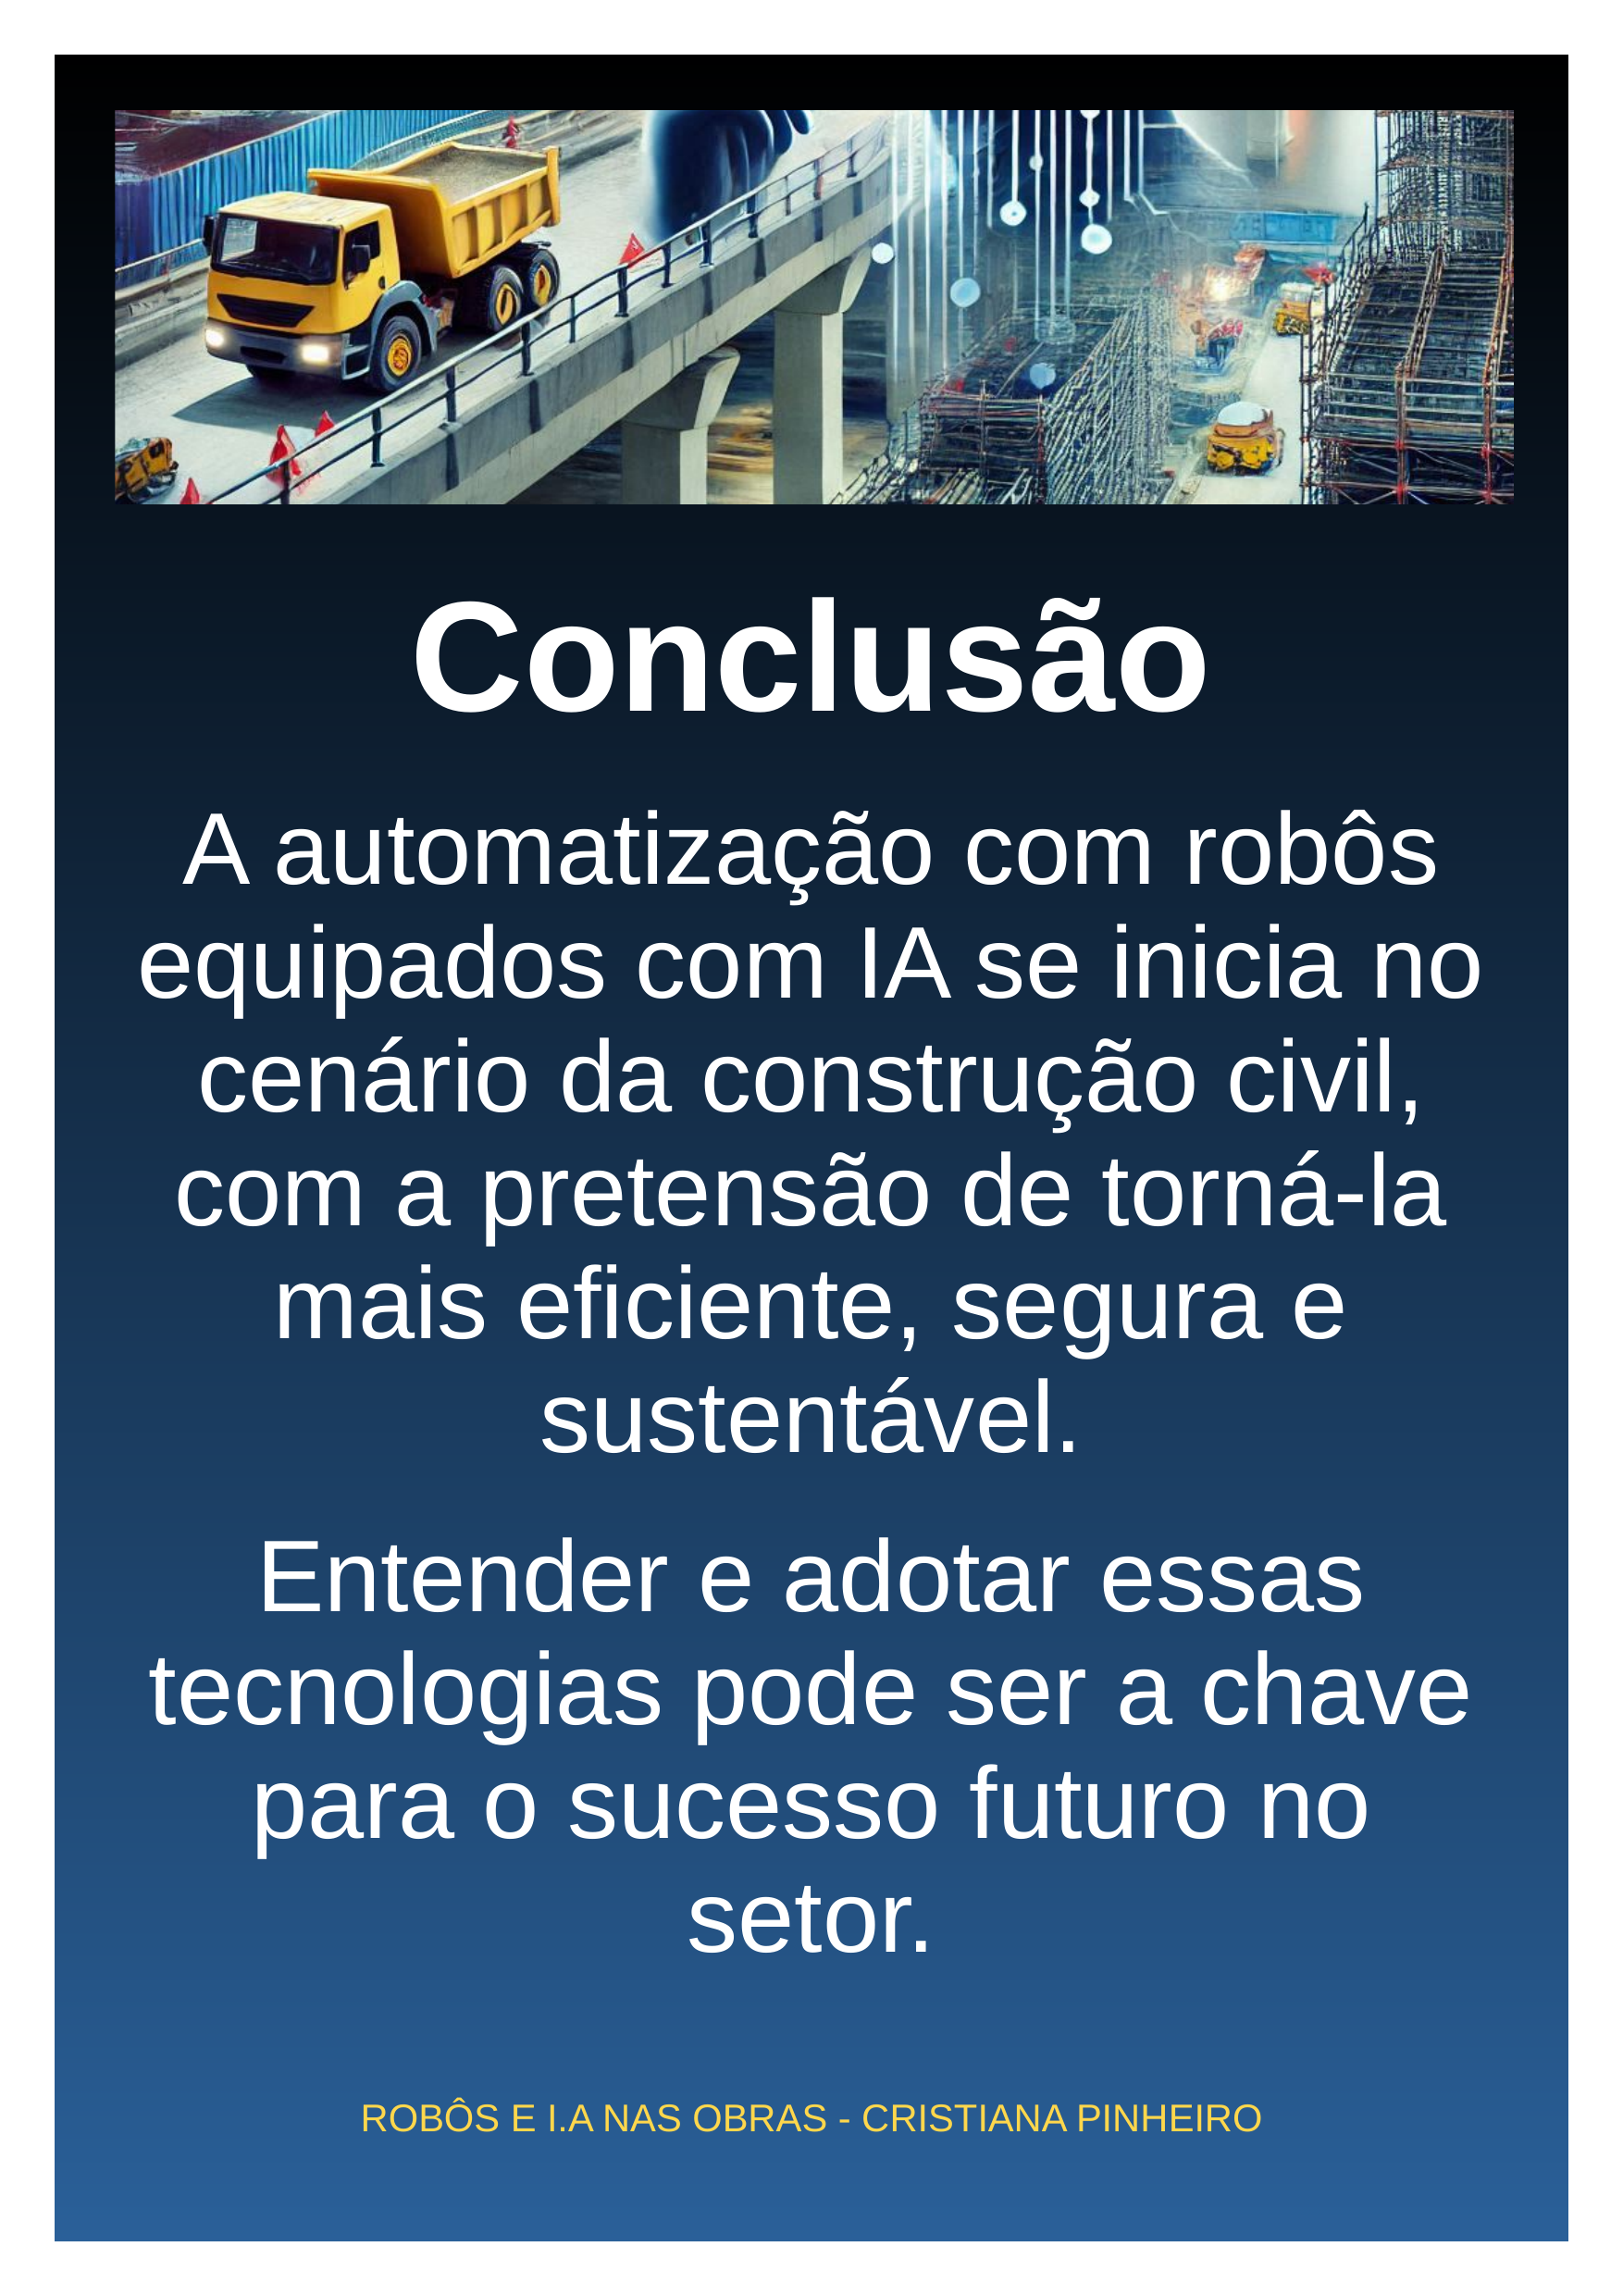

Conclusão
# A automatização com robôs equipados com IA se inicia no cenário da construção civil, com a pretensão de torná-la mais eficiente, segura e sustentável.
Entender e adotar essas tecnologias pode ser a chave para o sucesso futuro no setor.
Robôs e I.A nas Obras - Cristiana Pinheiro